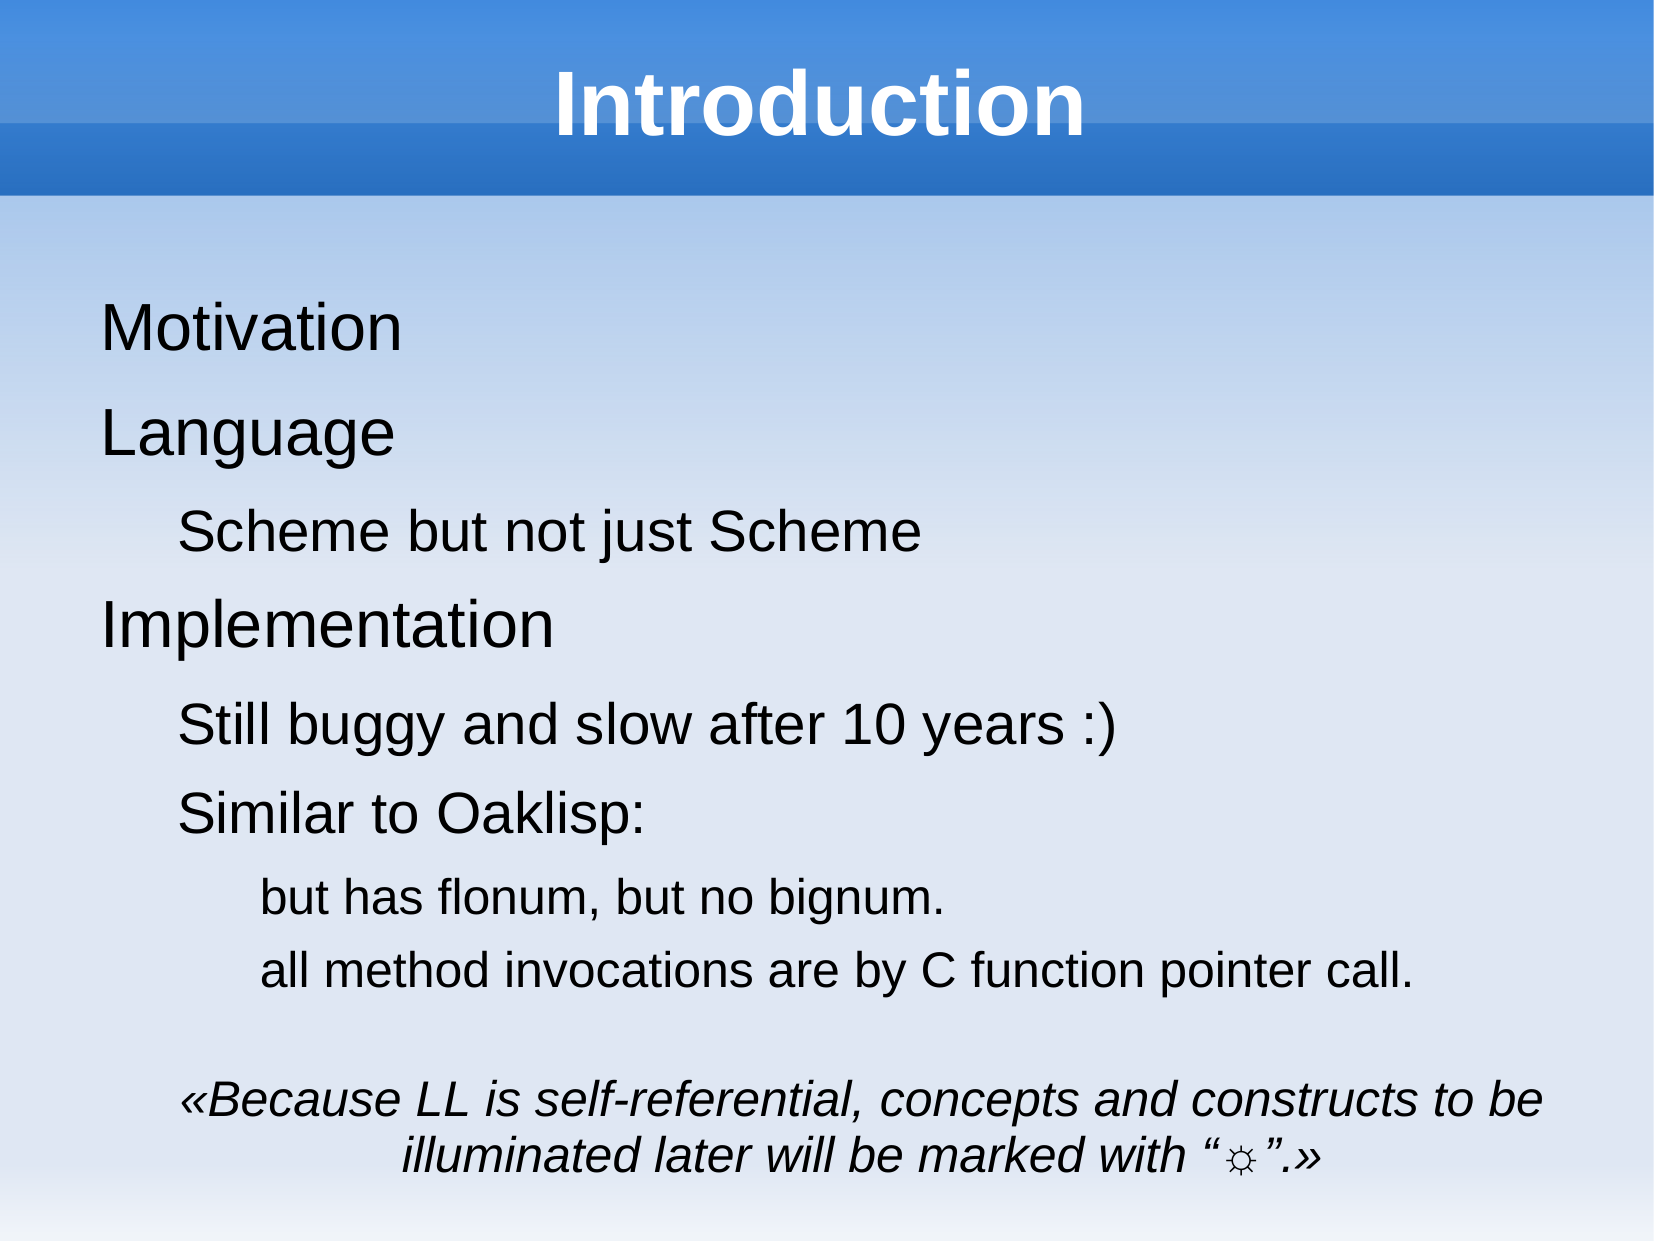

# Introduction
Motivation
Language
Scheme but not just Scheme
Implementation
Still buggy and slow after 10 years :)
Similar to Oaklisp:
but has flonum, but no bignum.
all method invocations are by C function pointer call.
«Because LL is self-referential, concepts and constructs to be illuminated later will be marked with “☼”.»